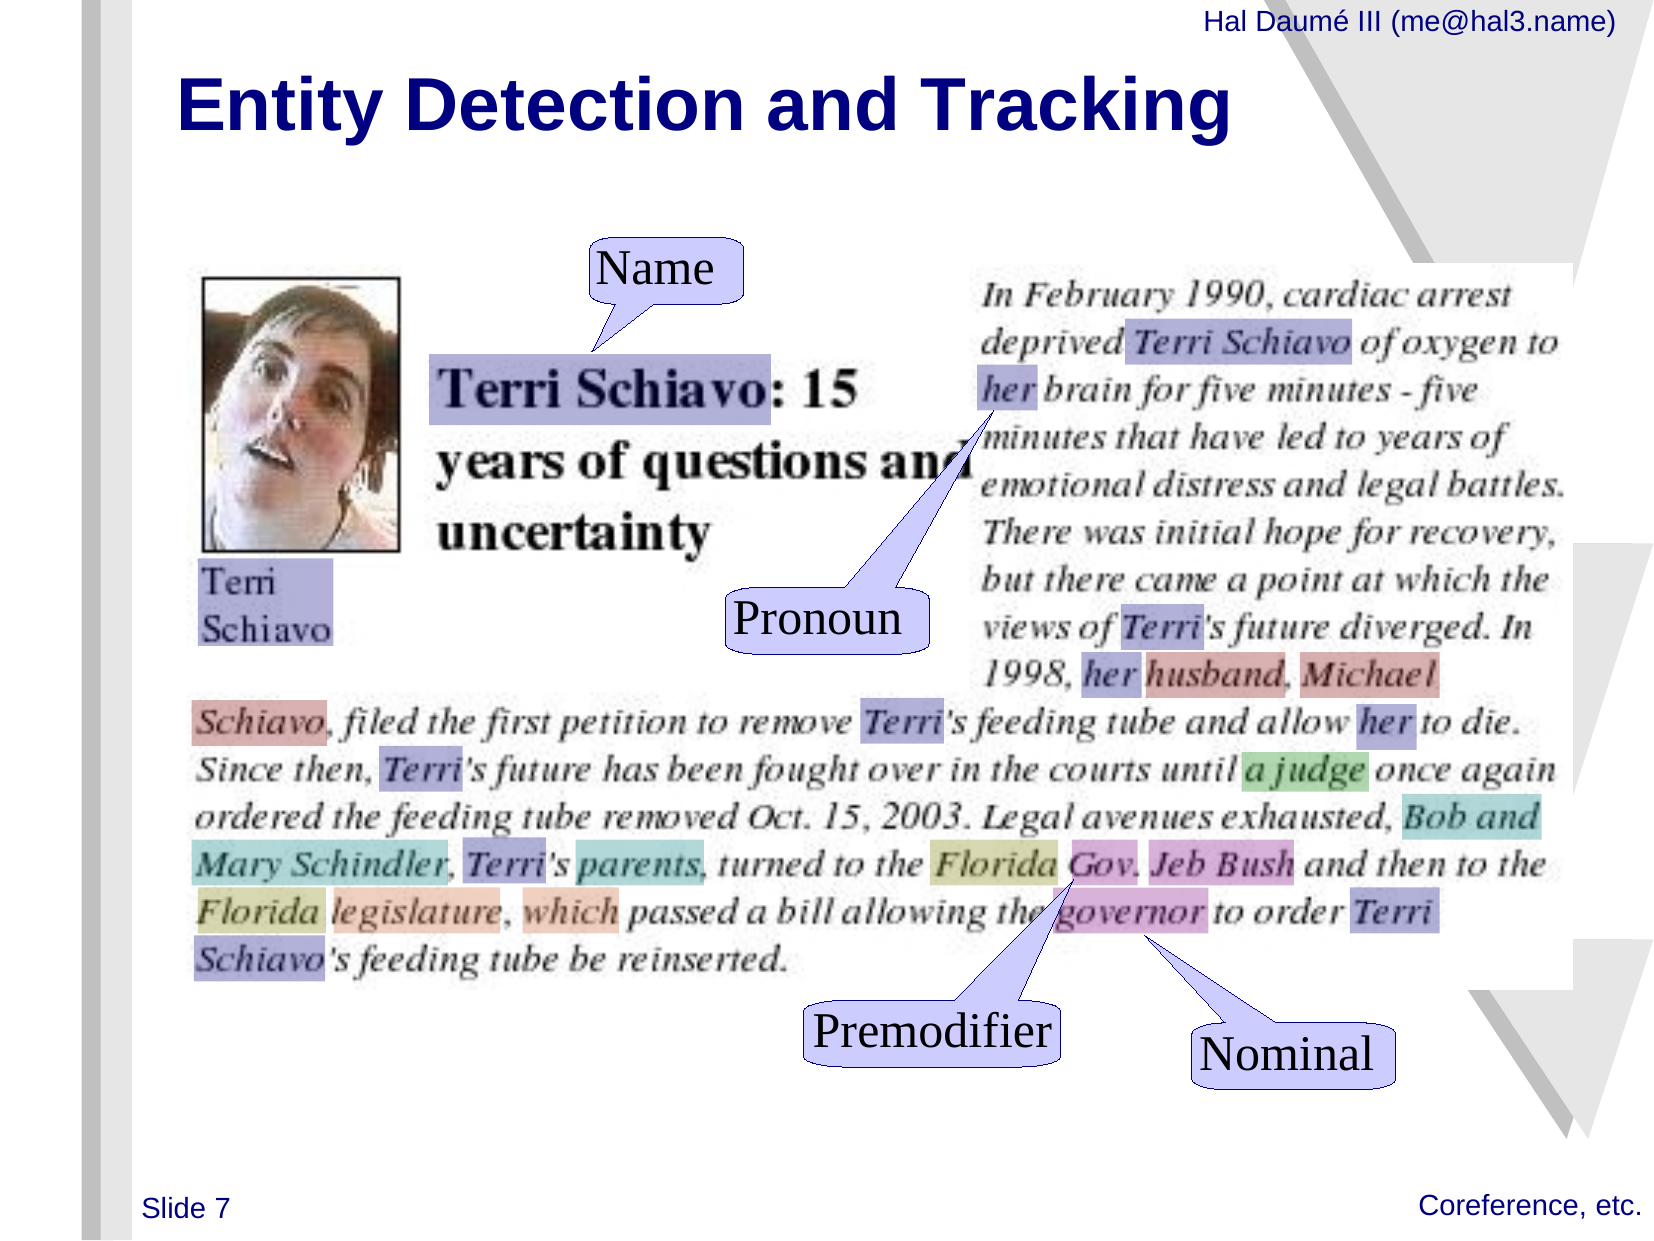

# Entity Detection and Tracking
Name
Pronoun
Premodifier
Nominal